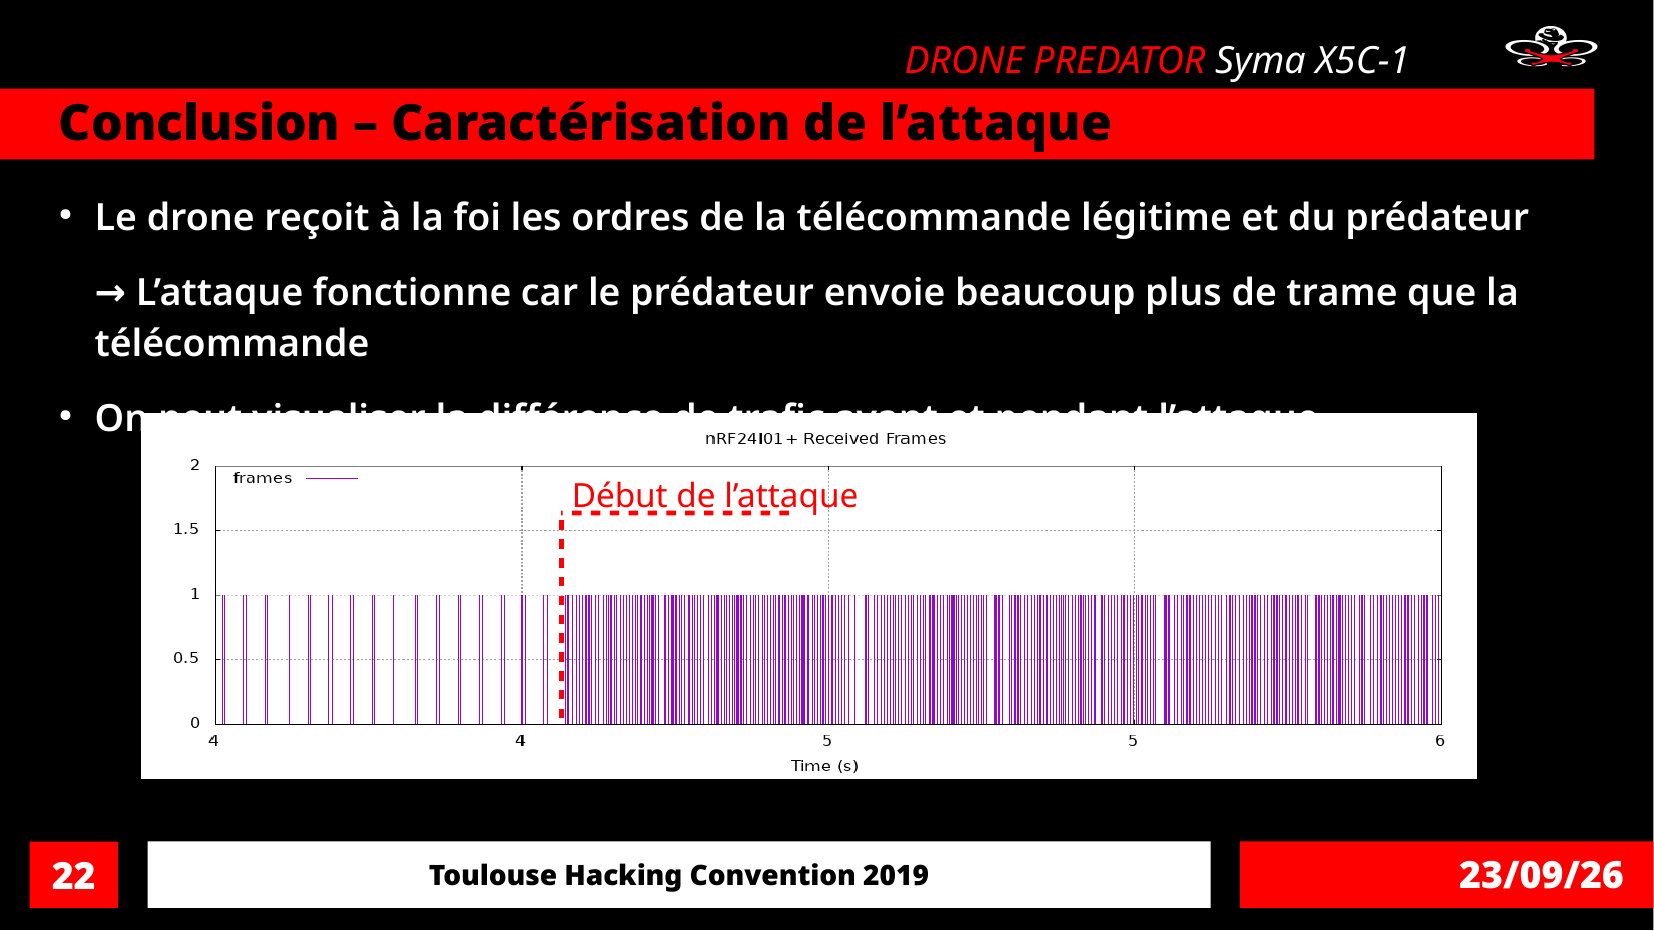

# Conclusion – Caractérisation de l’attaque
Le drone reçoit à la foi les ordres de la télécommande légitime et du prédateur
→ L’attaque fonctionne car le prédateur envoie beaucoup plus de trame que la télécommande
On peut visualiser la différence de trafic avant et pendant l’attaque
Début de l’attaque
22